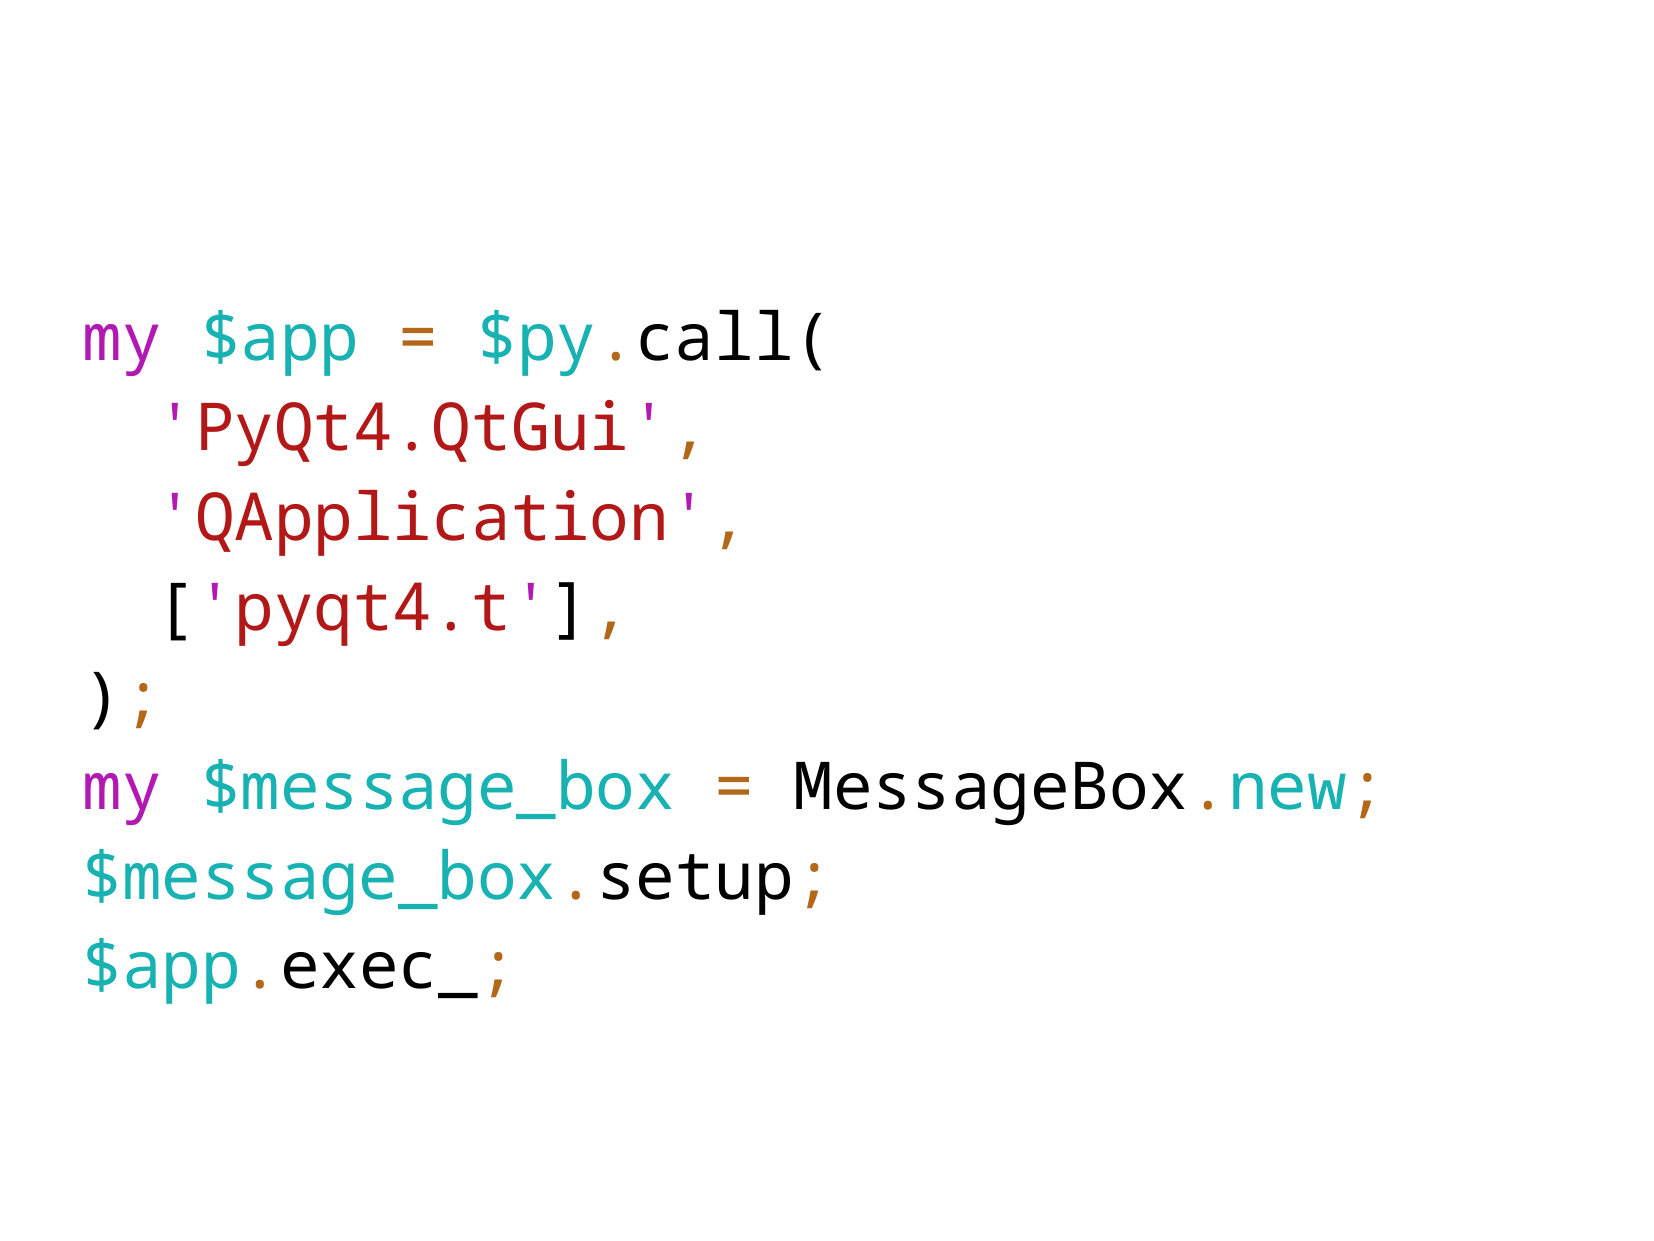

#
my $app = $py.call(
	'PyQt4.QtGui',
	'QApplication',
	['pyqt4.t'],
);
my $message_box = MessageBox.new;
$message_box.setup;
$app.exec_;